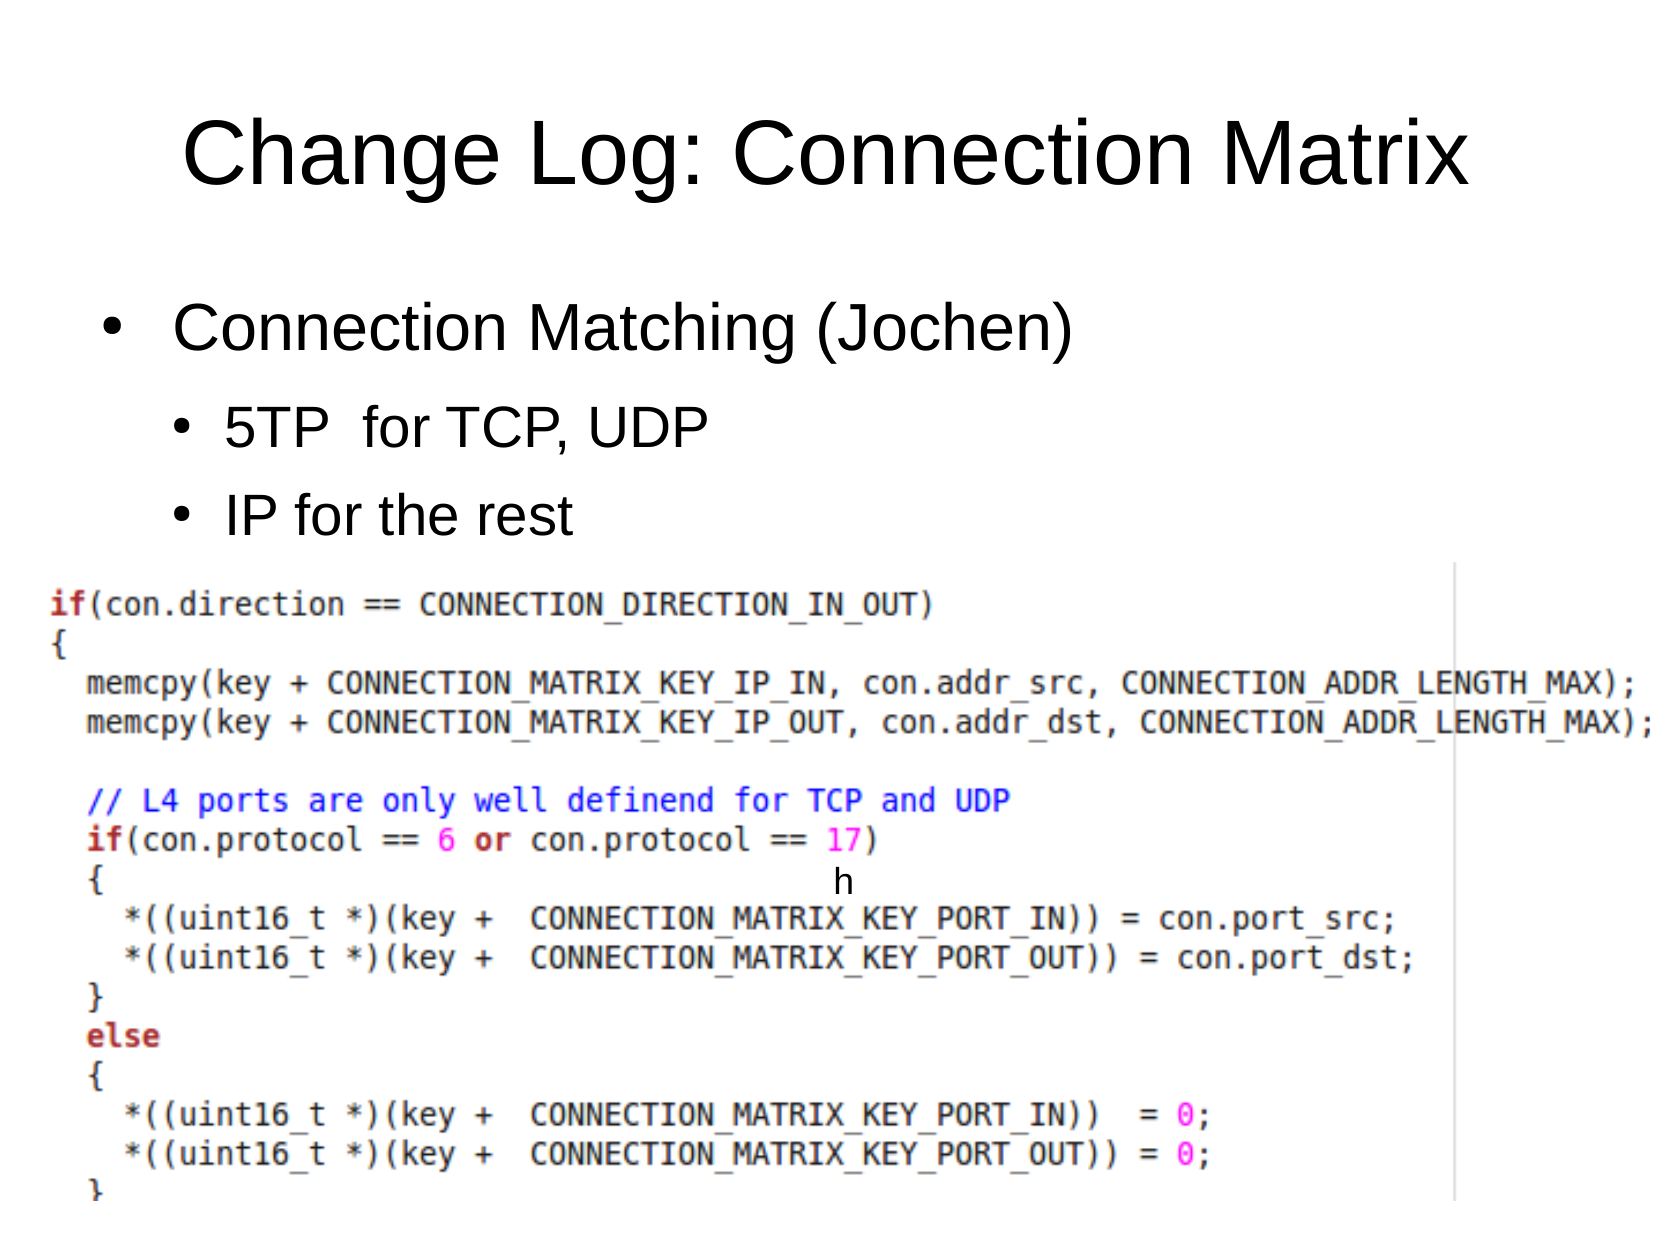

# Change Log: Connection Matrix
 Connection Matching (Jochen)
5TP for TCP, UDP
IP for the rest
h